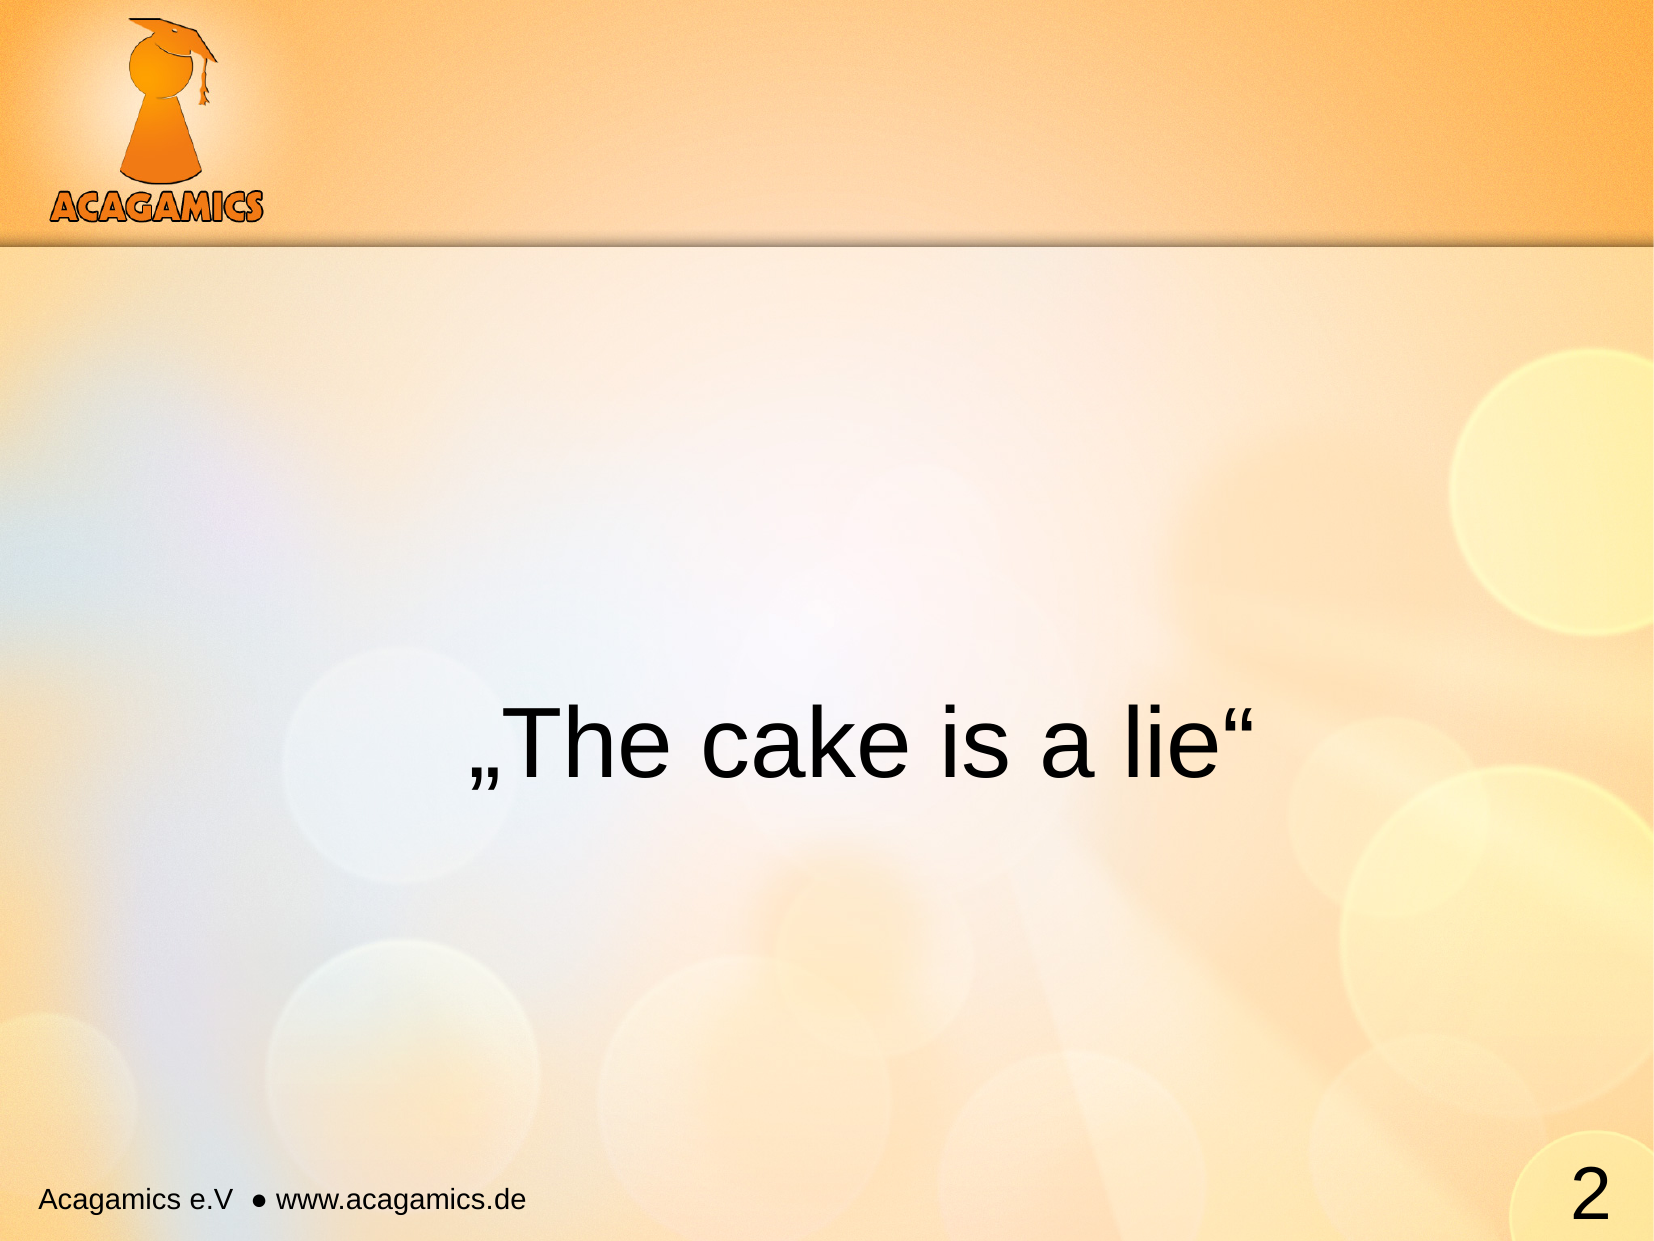

#
„The cake is a lie“
2